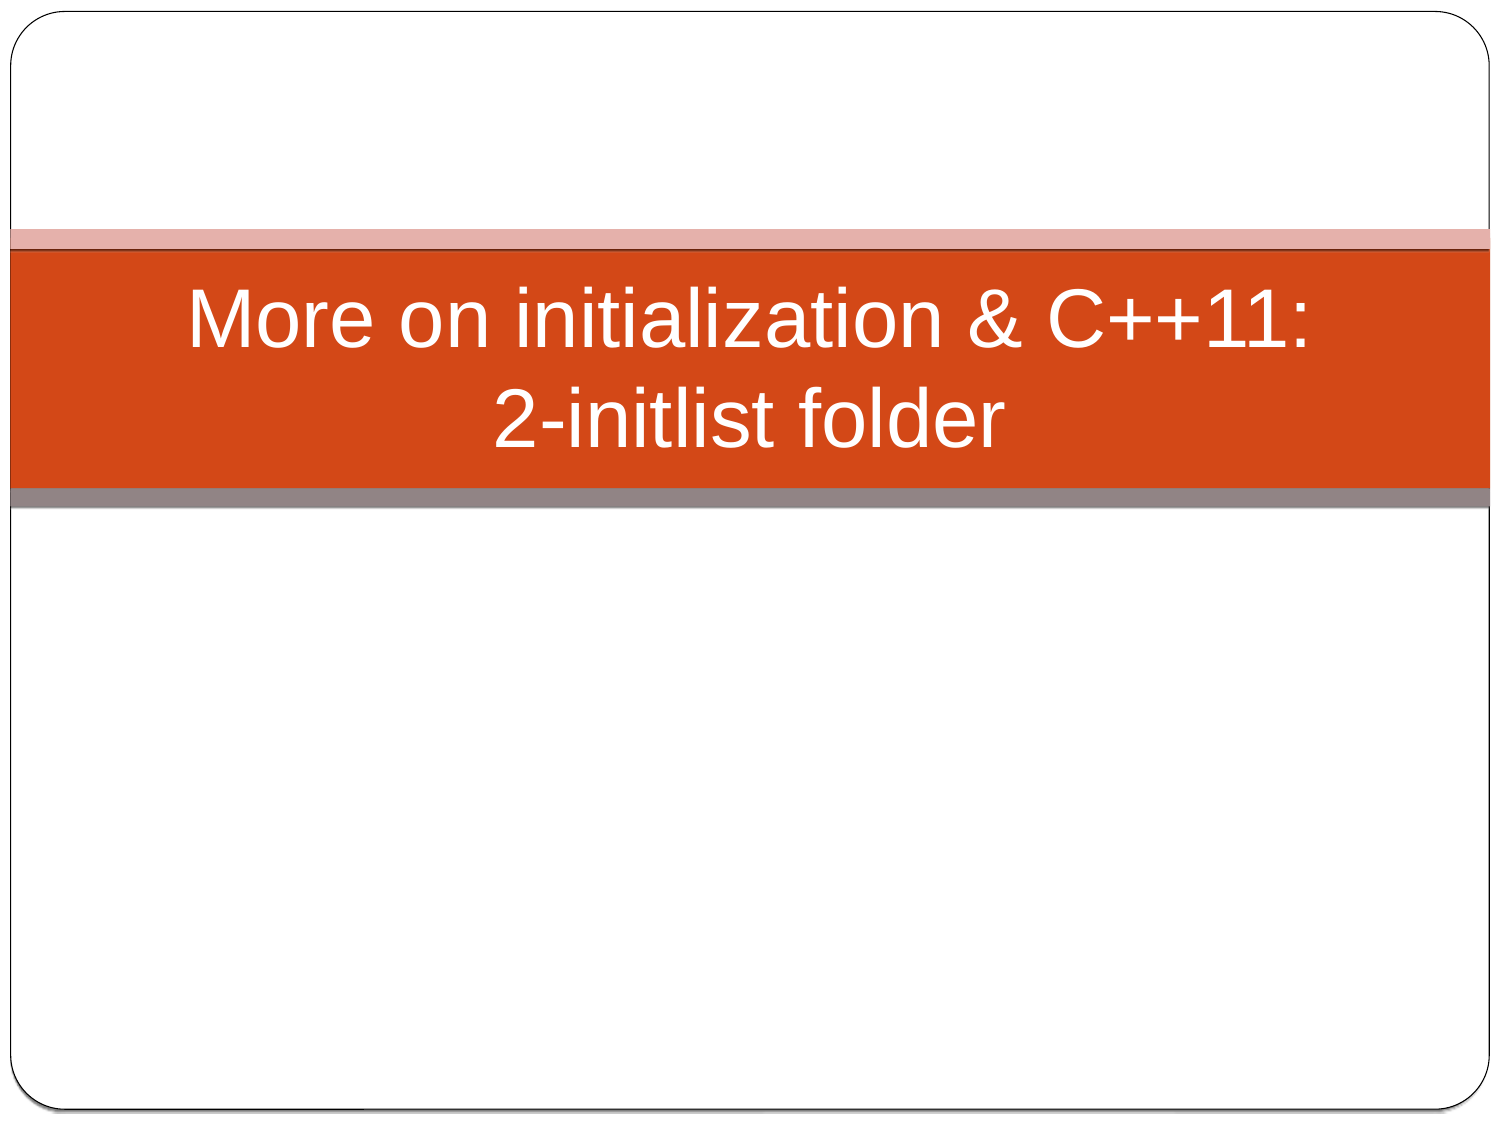

# More on initialization & C++11: 2-initlist folder